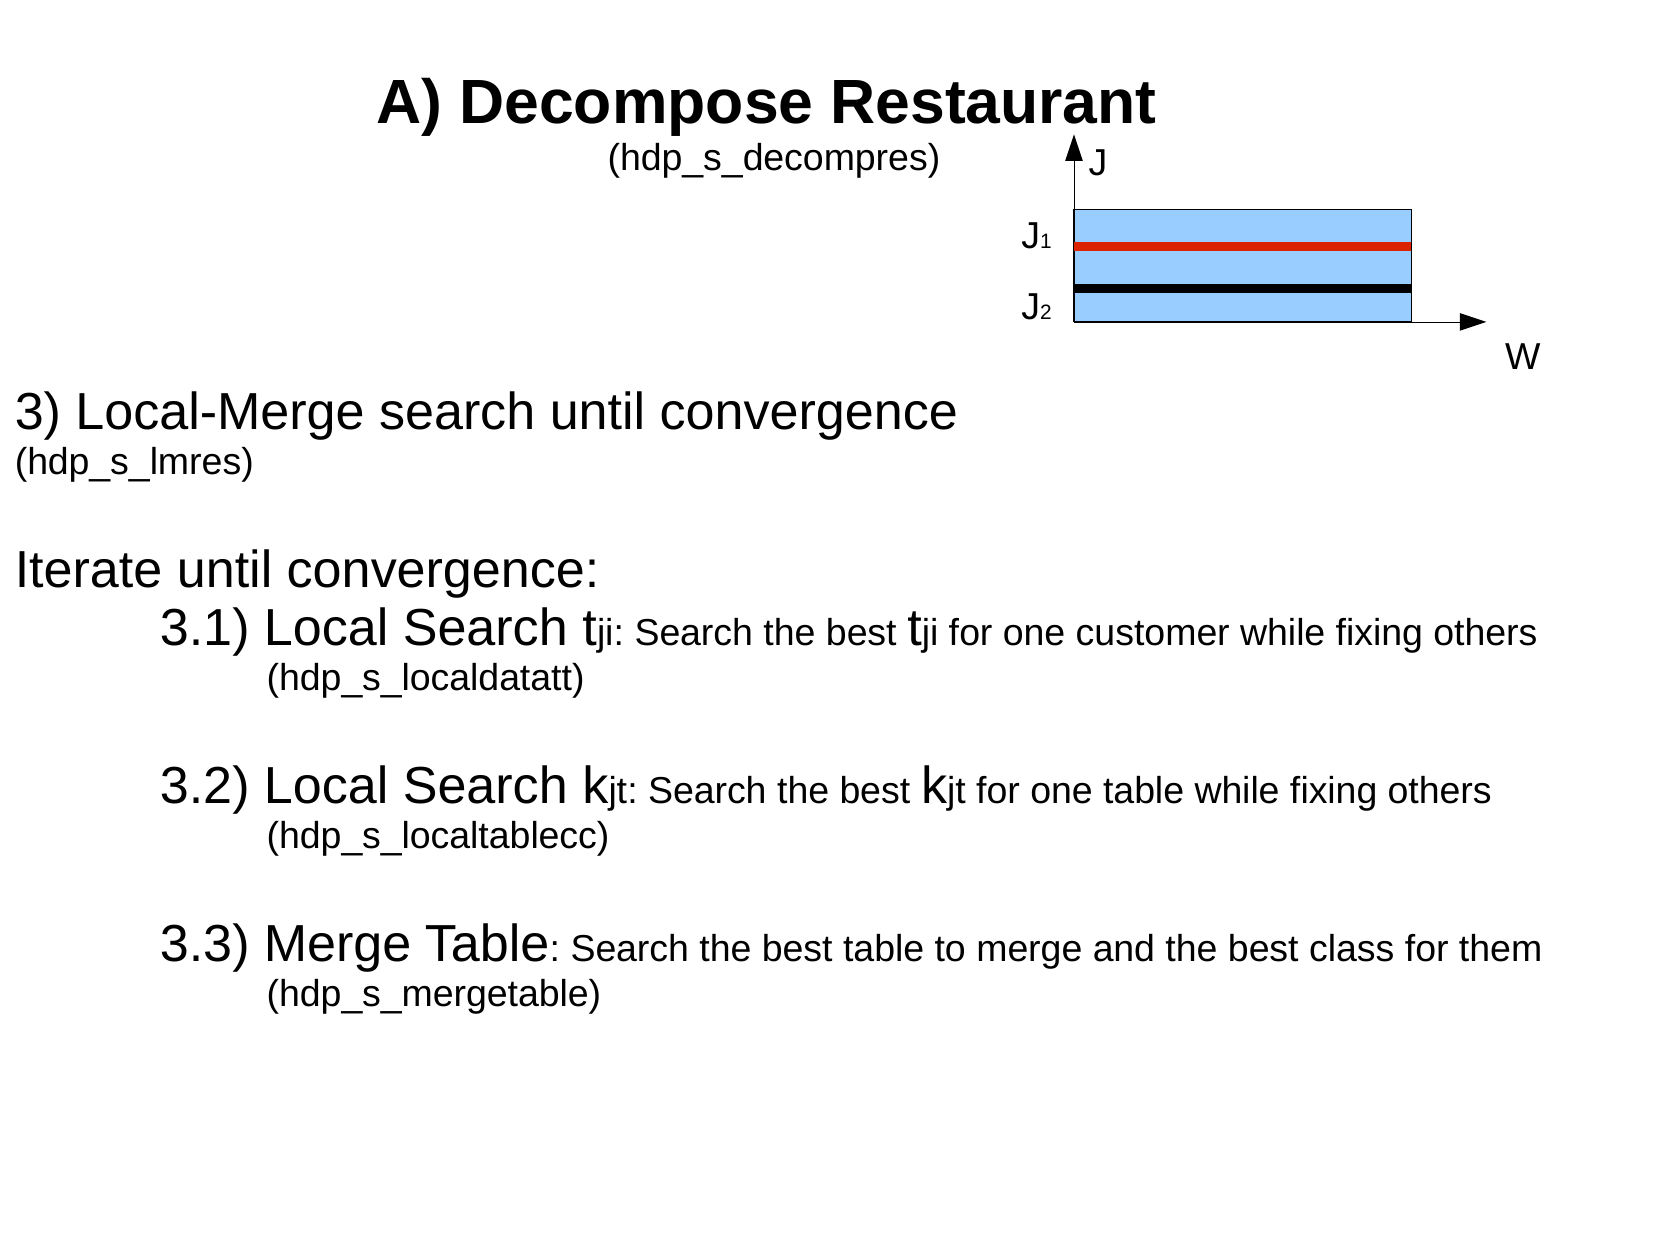

A) Decompose Restaurant
(hdp_s_decompres)
J
J1
J2
W
3) Local-Merge search until convergence
(hdp_s_lmres)
Iterate until convergence:
 3.1) Local Search tji: Search the best tji for one customer while fixing others
 (hdp_s_localdatatt)
 3.2) Local Search kjt: Search the best kjt for one table while fixing others
 (hdp_s_localtablecc)
 3.3) Merge Table: Search the best table to merge and the best class for them
 (hdp_s_mergetable)